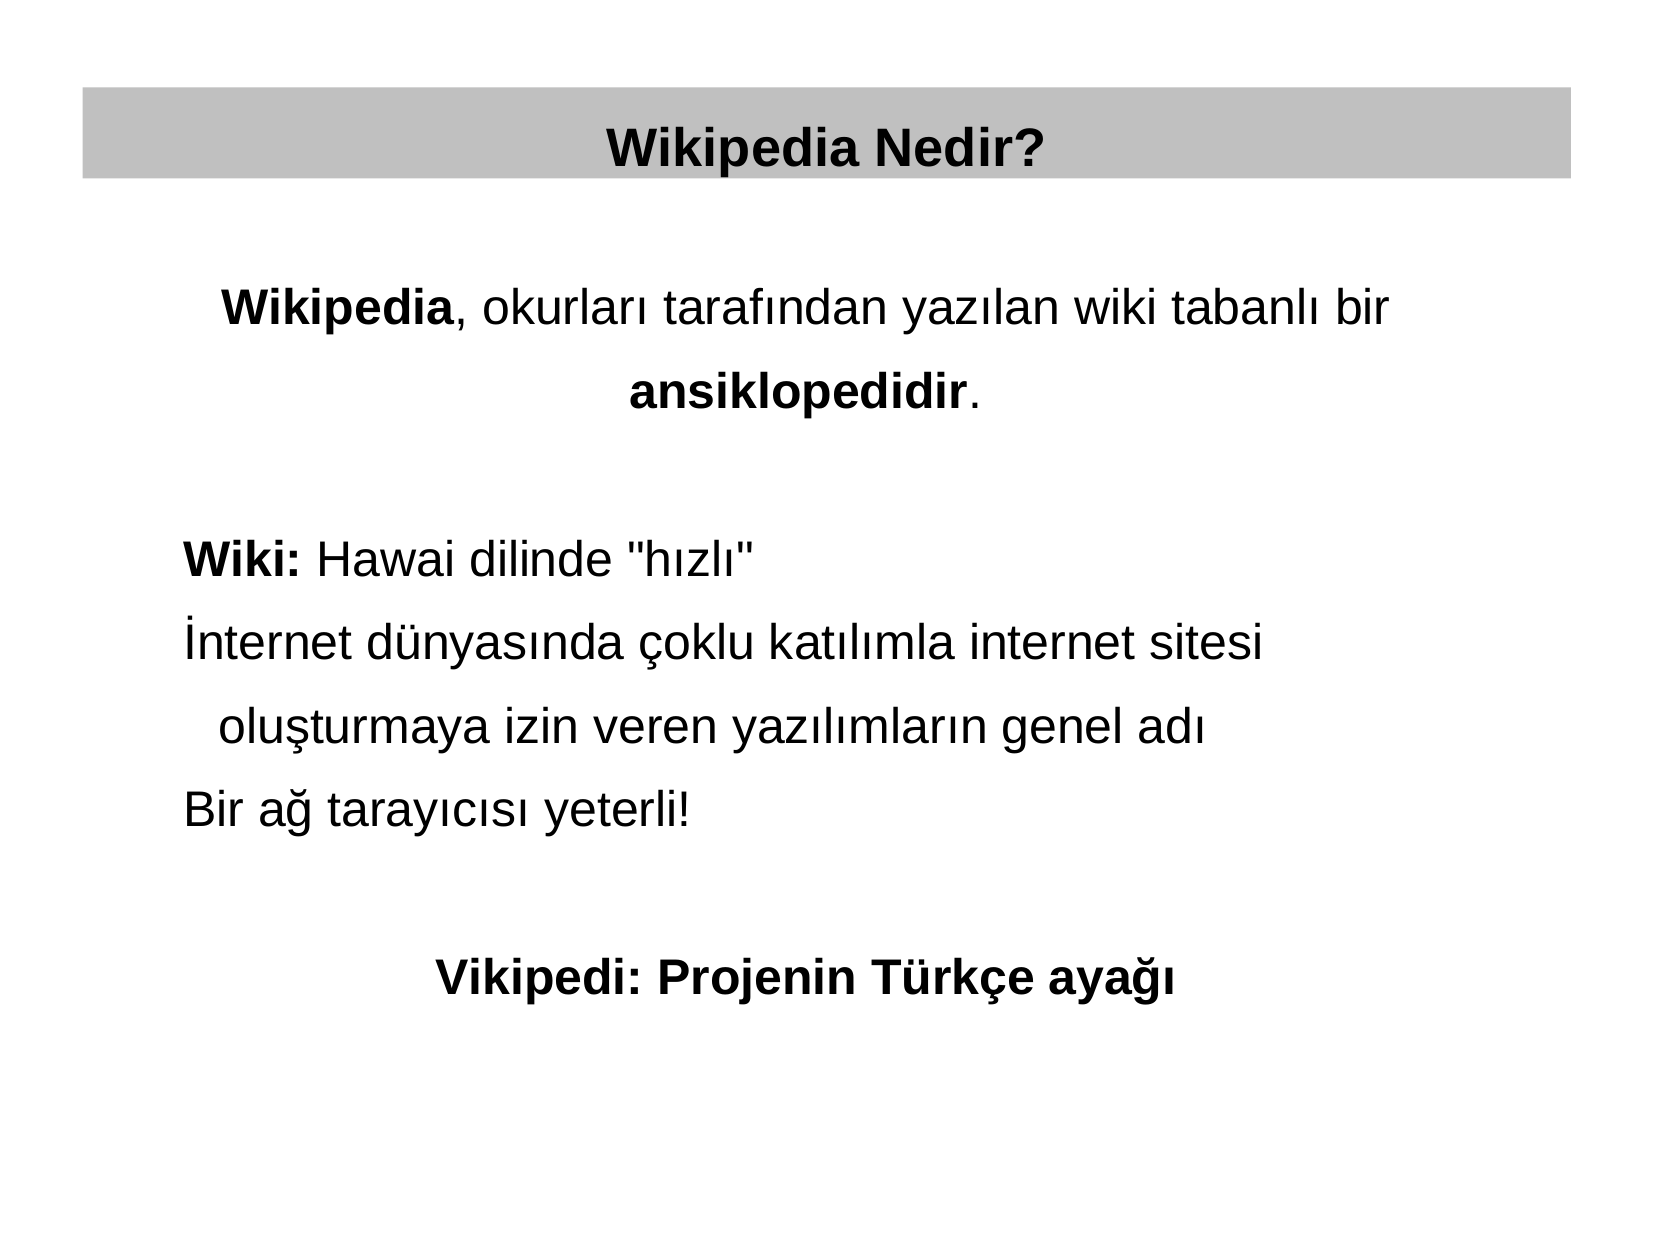

# Wikipedia Nedir?
Wikipedia, okurları tarafından yazılan wiki tabanlı bir ansiklopedidir.
Wiki: Hawai dilinde "hızlı"
İnternet dünyasında çoklu katılımla internet sitesi oluşturmaya izin veren yazılımların genel adı
Bir ağ tarayıcısı yeterli!
Vikipedi: Projenin Türkçe ayağı